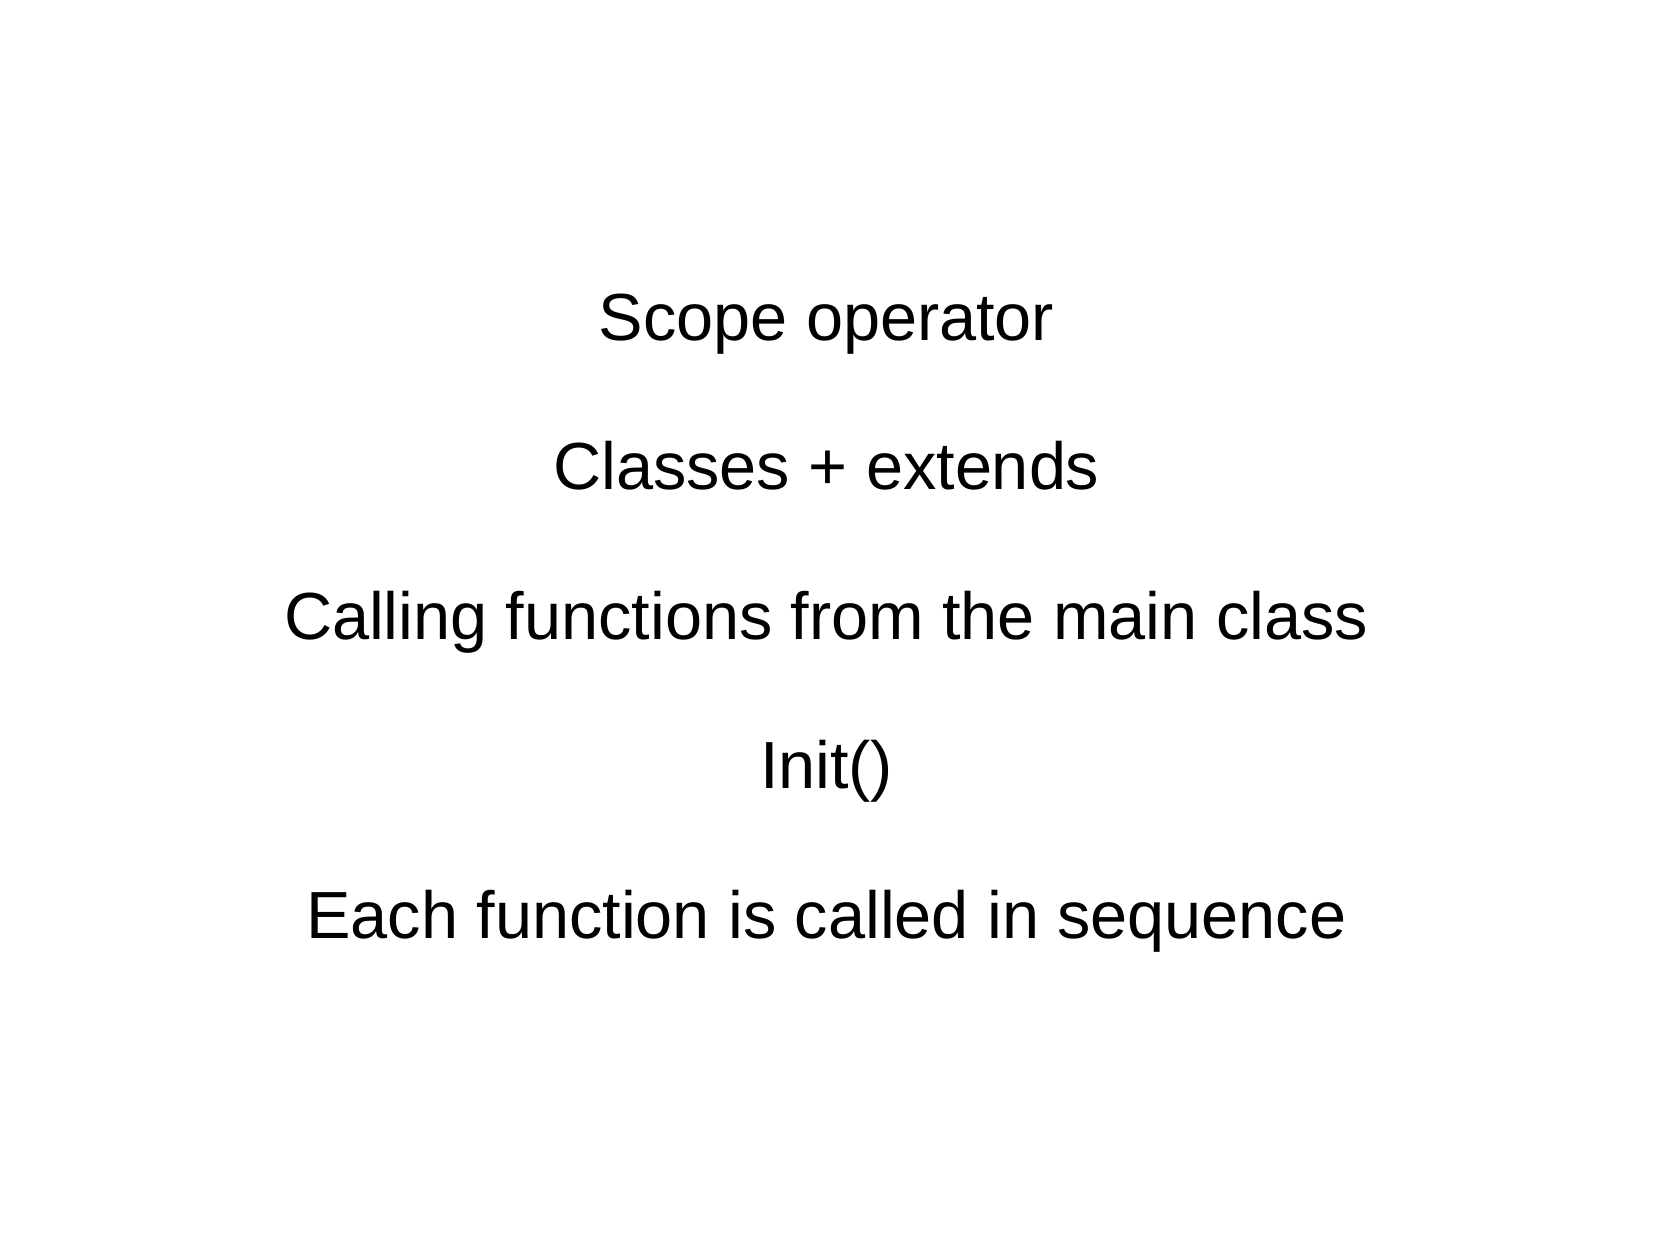

# Scope operator
Classes + extends
Calling functions from the main class
Init()
Each function is called in sequence